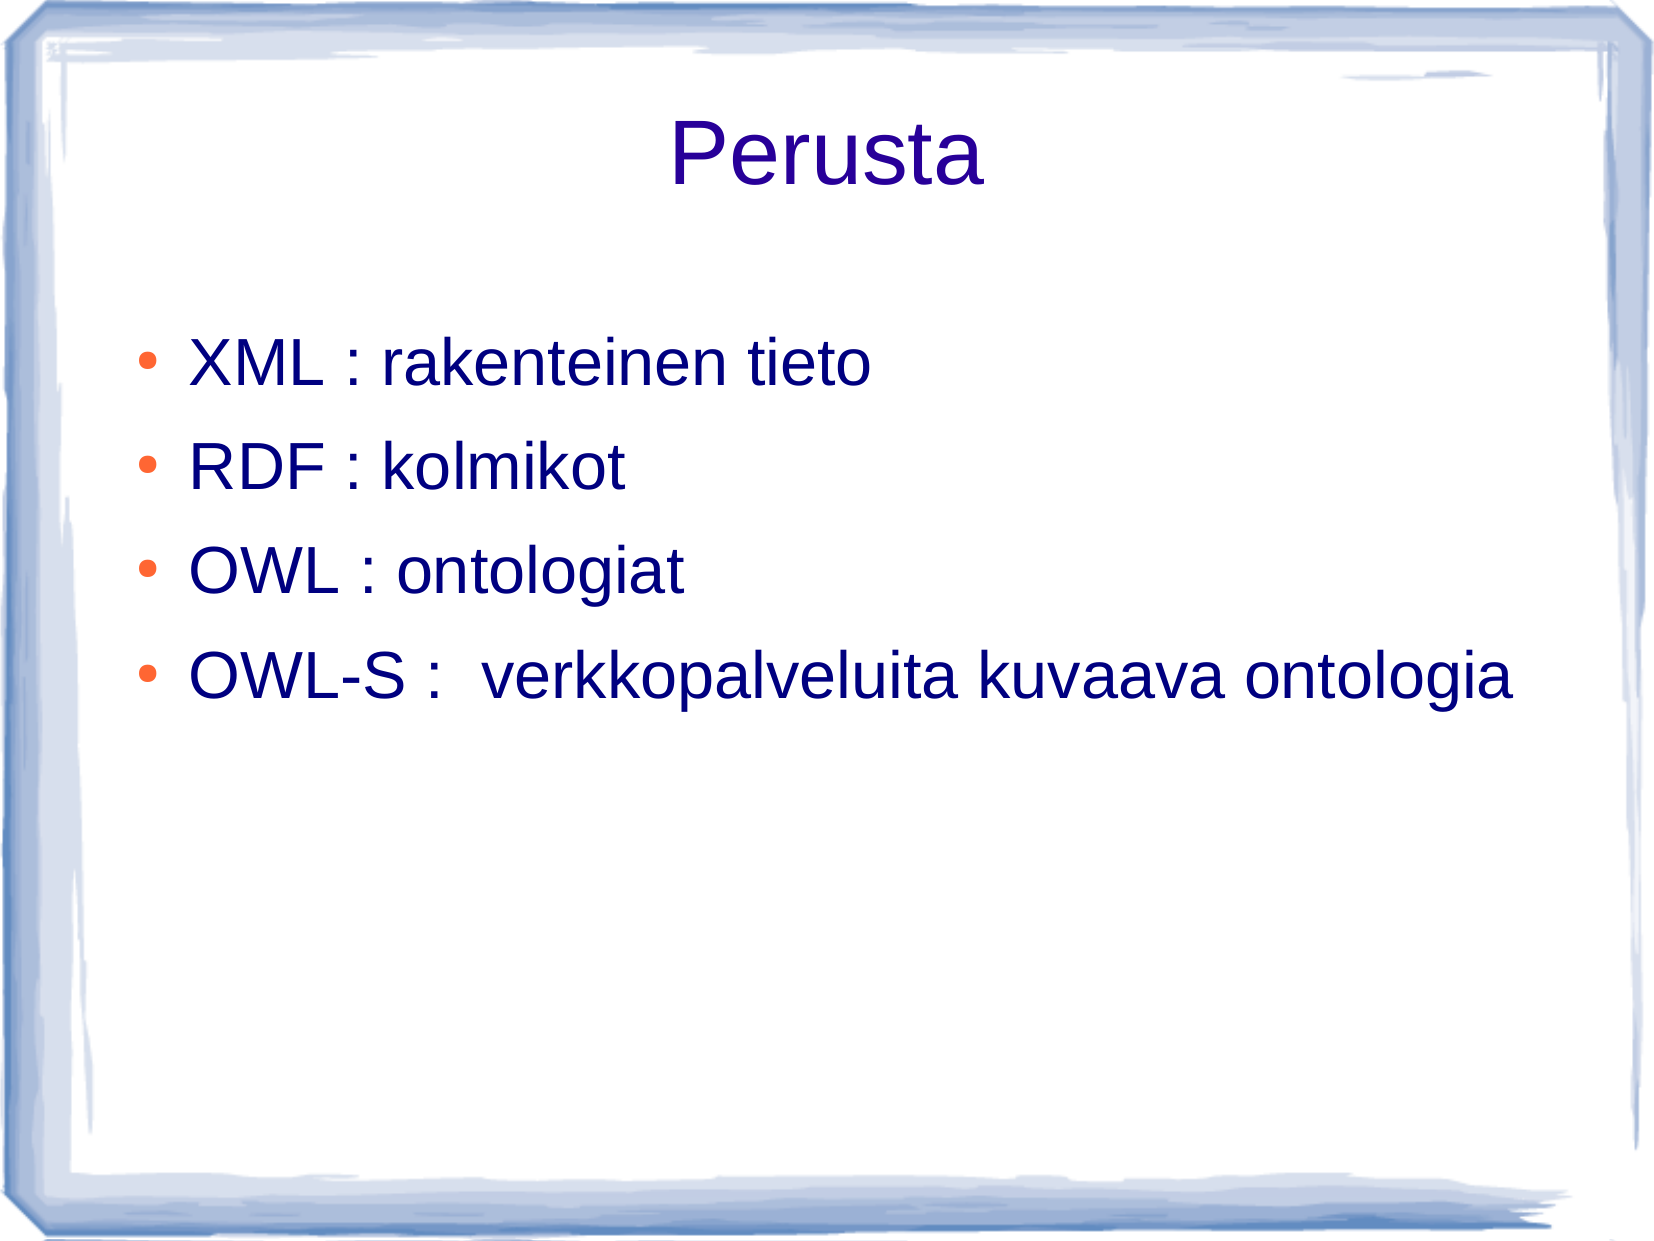

# Perusta
XML : rakenteinen tieto
RDF : kolmikot
OWL : ontologiat
OWL-S : verkkopalveluita kuvaava ontologia